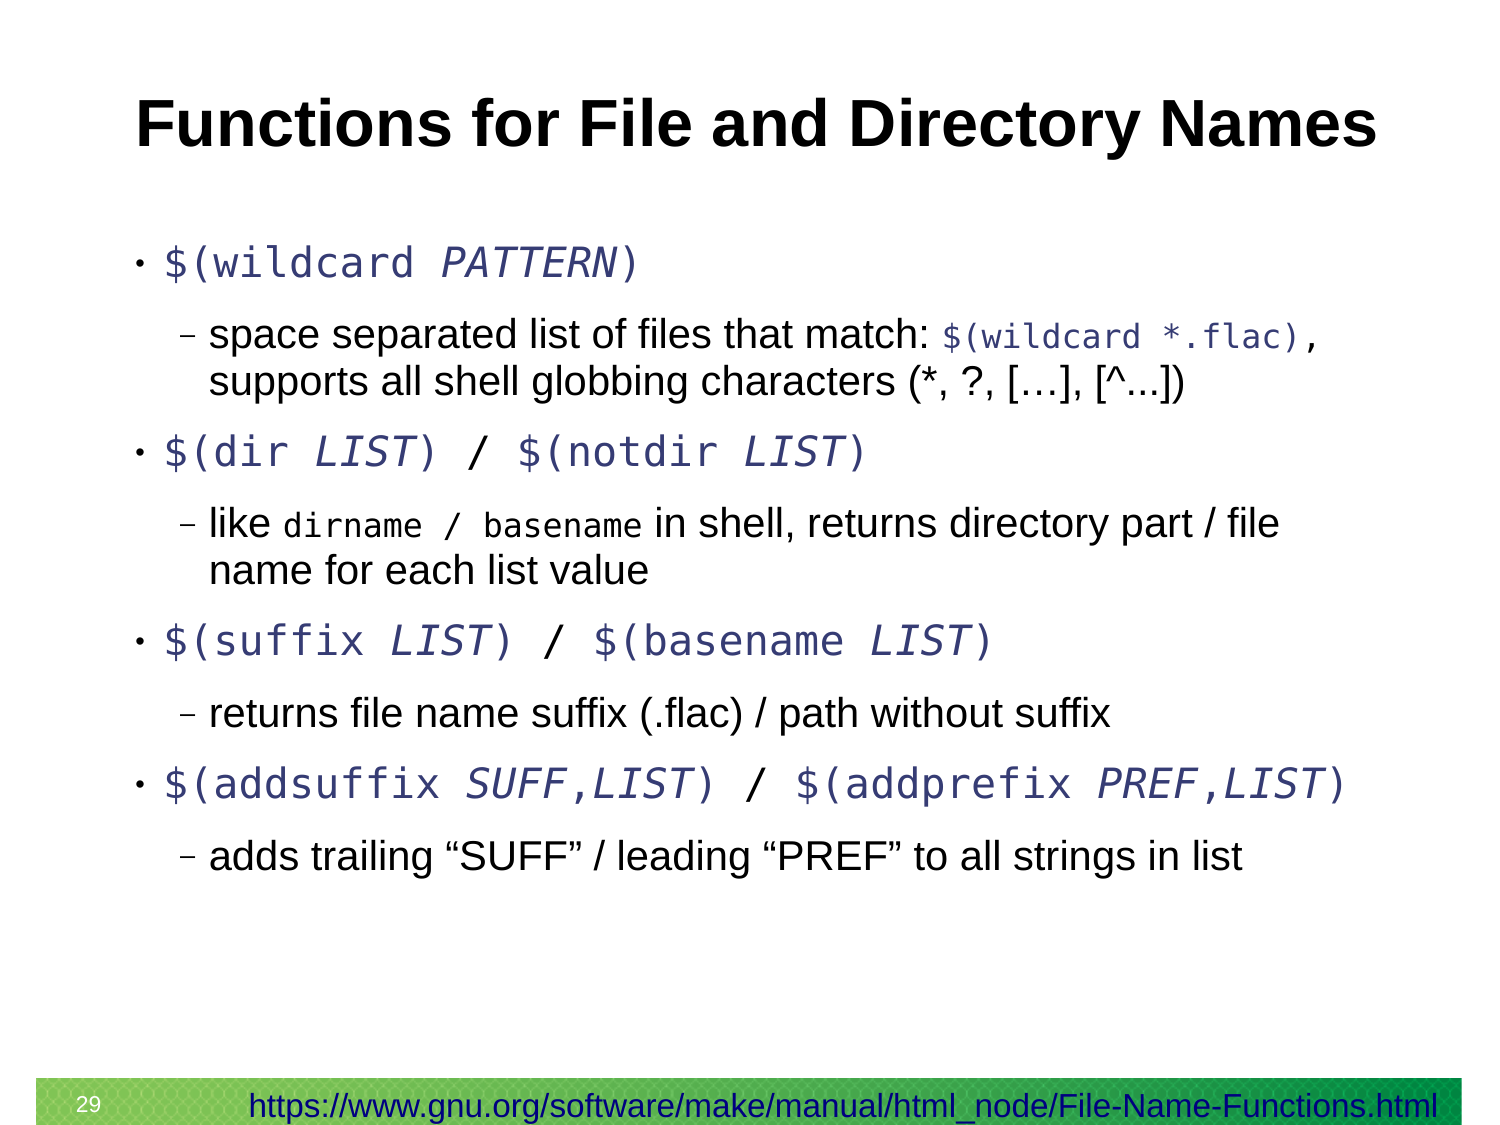

# Functions for File and Directory Names
$(wildcard PATTERN)
space separated list of files that match: $(wildcard *.flac), supports all shell globbing characters (*, ?, […], [^...])
$(dir LIST) / $(notdir LIST)
like dirname / basename in shell, returns directory part / file name for each list value
$(suffix LIST) / $(basename LIST)
returns file name suffix (.flac) / path without suffix
$(addsuffix SUFF,LIST) / $(addprefix PREF,LIST)
adds trailing “SUFF” / leading “PREF” to all strings in list
https://www.gnu.org/software/make/manual/html_node/File-Name-Functions.html